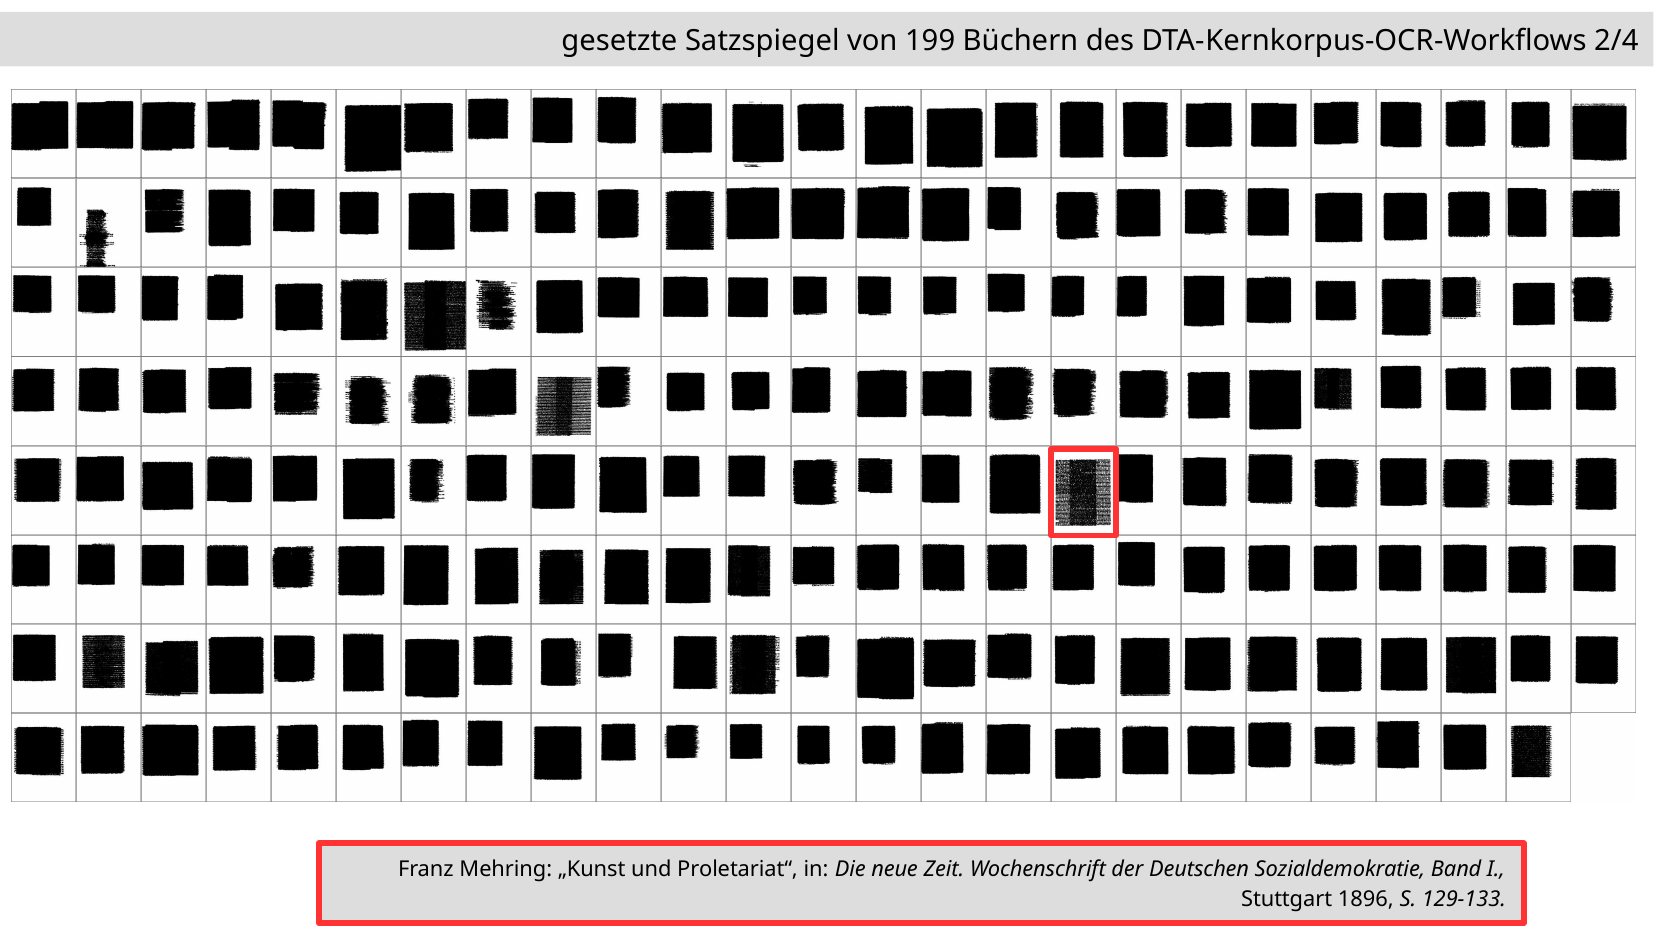

gesetzte Satzspiegel von 199 Büchern des DTA-Kernkorpus-OCR-Workflows 2/4
Franz Mehring: „Kunst und Proletariat“, in: Die neue Zeit. Wochenschrift der Deutschen Sozialdemokratie, Band I., Stuttgart 1896, S. 129-133.